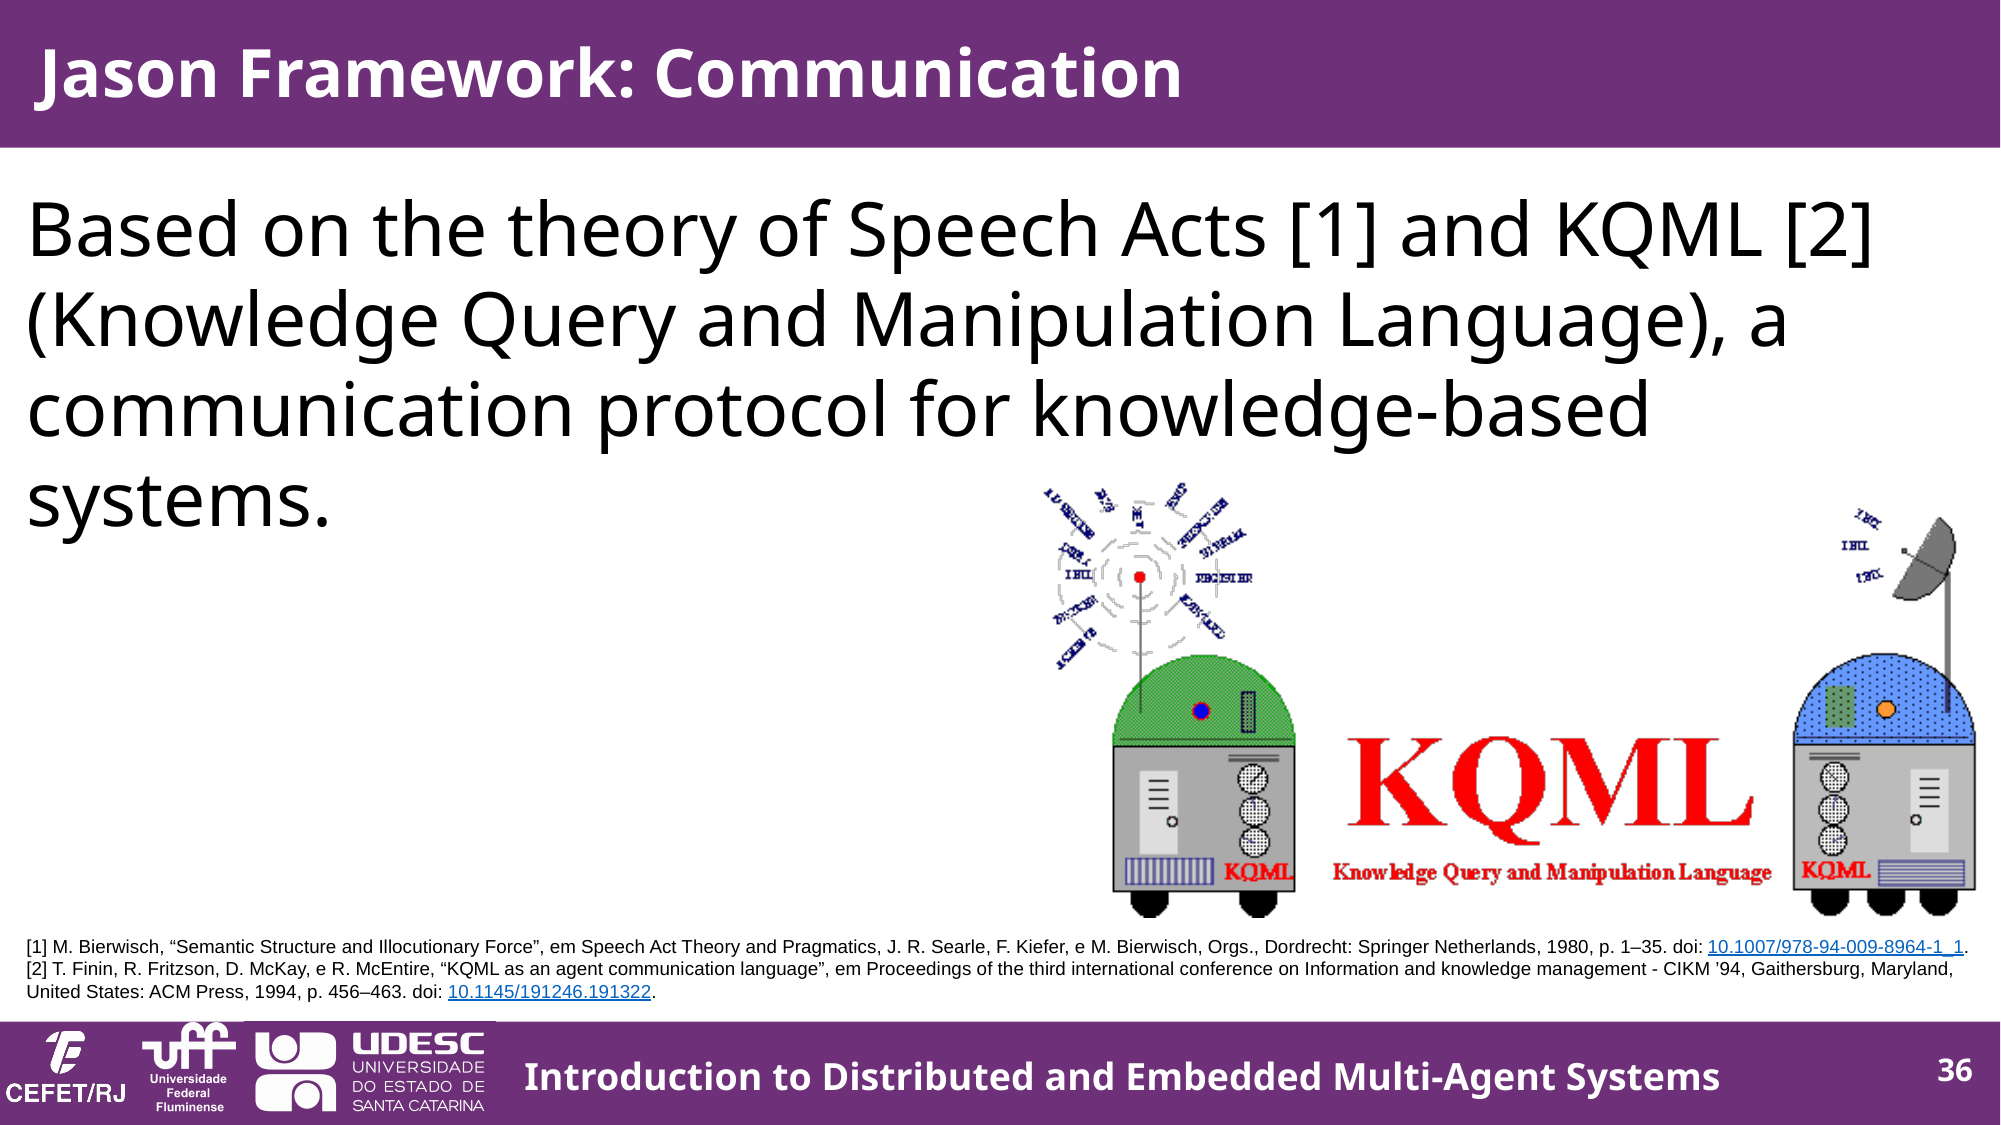

Jason Framework: Communication
Based on the theory of Speech Acts [1] and KQML [2] (Knowledge Query and Manipulation Language), a communication protocol for knowledge-based systems.
[1] M. Bierwisch, “Semantic Structure and Illocutionary Force”, em Speech Act Theory and Pragmatics, J. R. Searle, F. Kiefer, e M. Bierwisch, Orgs., Dordrecht: Springer Netherlands, 1980, p. 1–35. doi: 10.1007/978-94-009-8964-1_1.
[2] T. Finin, R. Fritzson, D. McKay, e R. McEntire, “KQML as an agent communication language”, em Proceedings of the third international conference on Information and knowledge management - CIKM ’94, Gaithersburg, Maryland, United States: ACM Press, 1994, p. 456–463. doi: 10.1145/191246.191322.